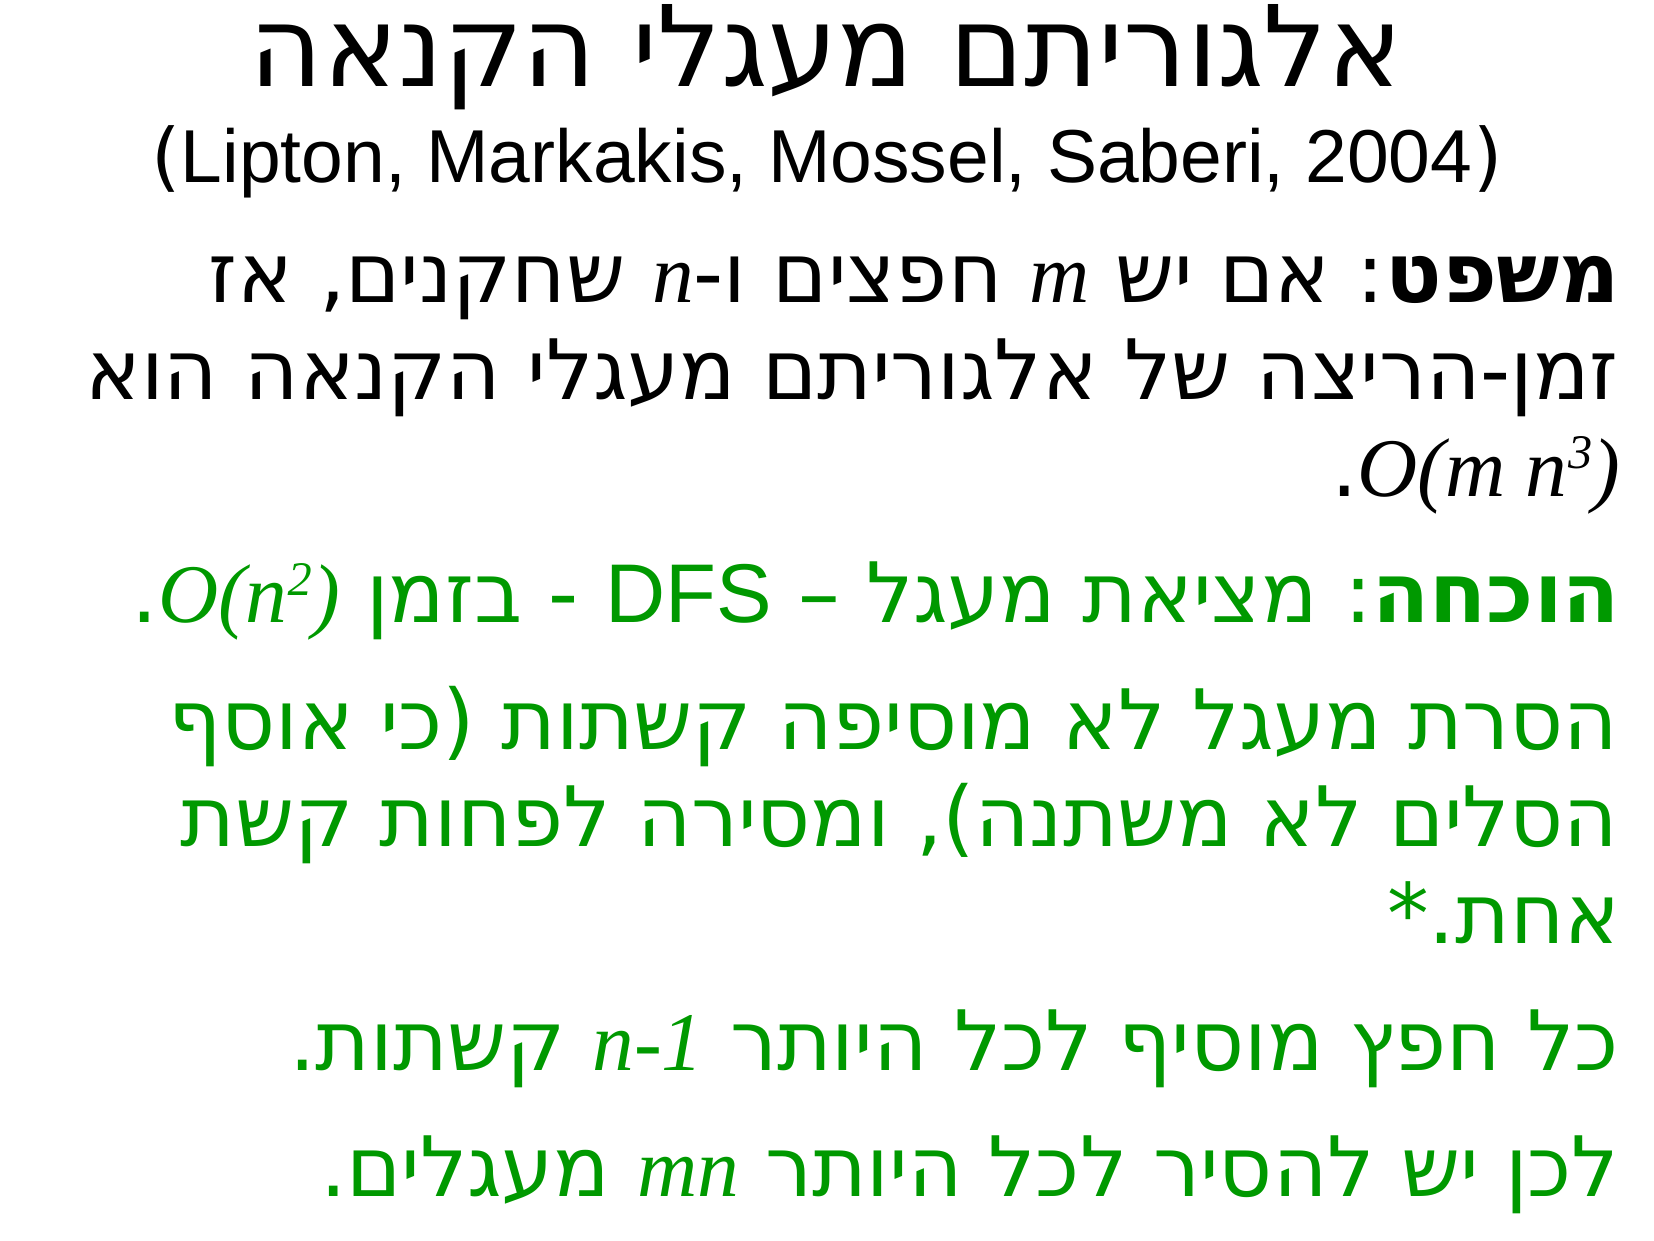

# אלגוריתם מעגלי הקנאה (Lipton, Markakis, Mossel, Saberi, 2004)
משפט: אם יש m חפצים ו-n שחקנים, אז זמן-הריצה של אלגוריתם מעגלי הקנאה הוא O(m n3).
הוכחה: מציאת מעגל – DFS - בזמן O(n2).
הסרת מעגל לא מוסיפה קשתות (כי אוסף הסלים לא משתנה), ומסירה לפחות קשת אחת.*
כל חפץ מוסיף לכל היותר n-1 קשתות.
לכן יש להסיר לכל היותר mn מעגלים.
[* כך כתוב במאמר מ-2004. אבל נראה לכאורה שהסרת מעגל מסירה לפחות n קשתות, ולפי זה הסיבוכיות היא O(m n2). צ"ע.]